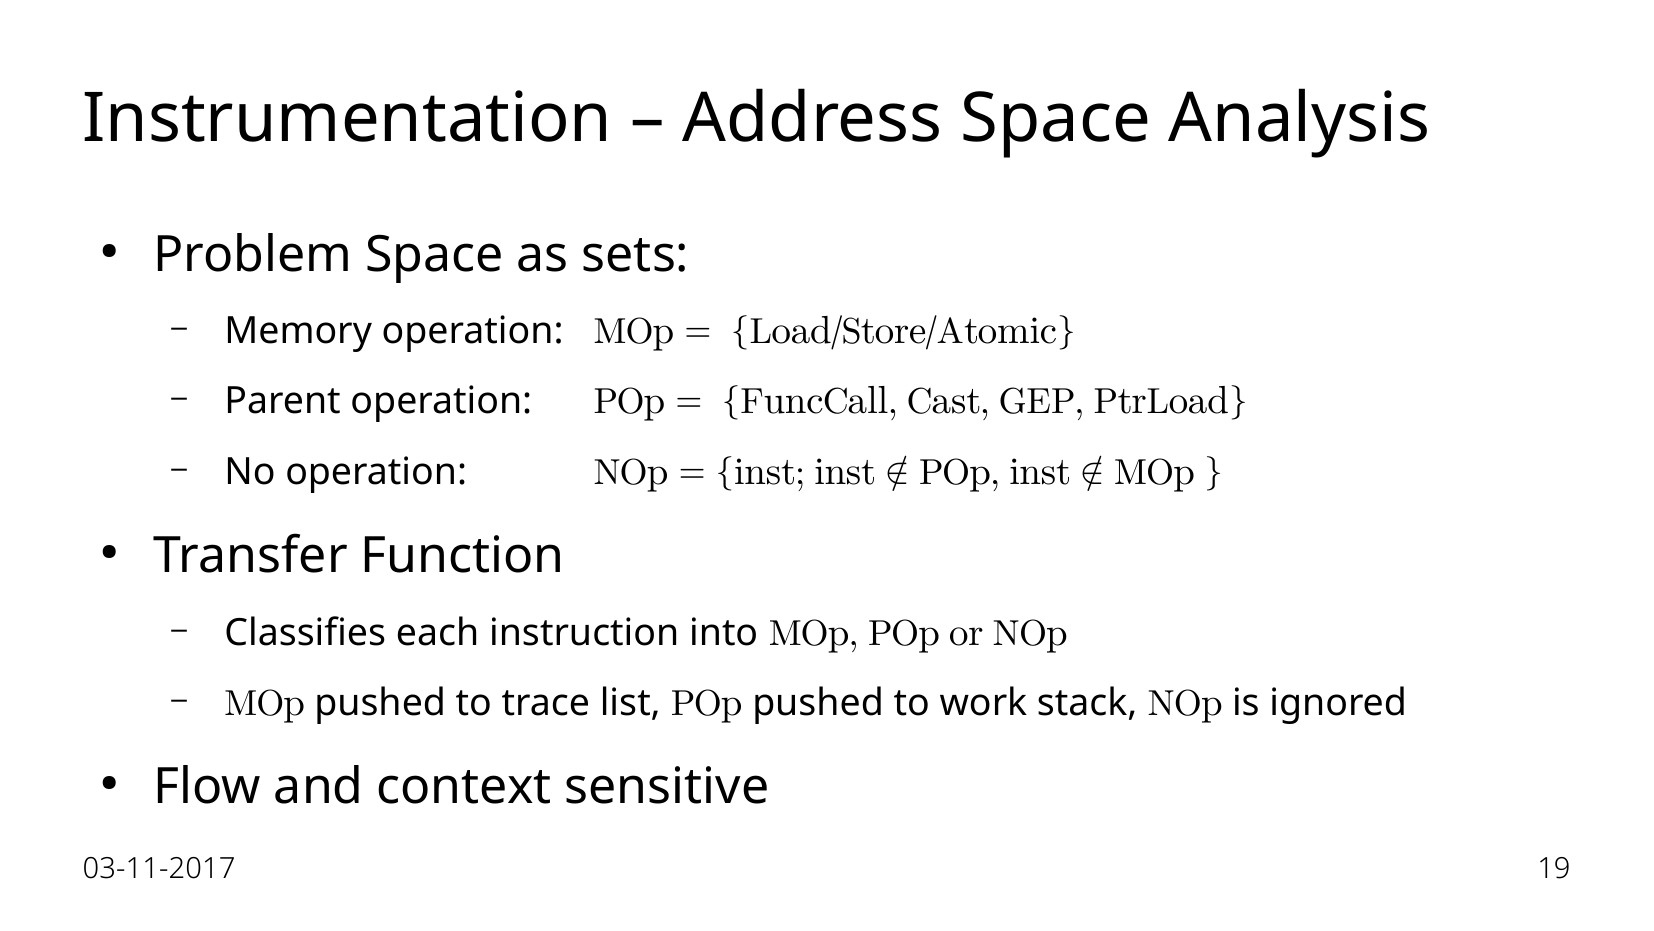

# Instrumentation – Address Space Analysis
Problem Space as sets:
Memory operation: 	MOp = {Load/Store/Atomic}
Parent operation: 	POp = {FuncCall, Cast, GEP, PtrLoad}
No operation: 		NOp = {inst; inst ∉ POp, inst ∉ MOp }
Transfer Function
Classifies each instruction into MOp, POp or NOp
MOp pushed to trace list, POp pushed to work stack, NOp is ignored
Flow and context sensitive
03-11-2017
19